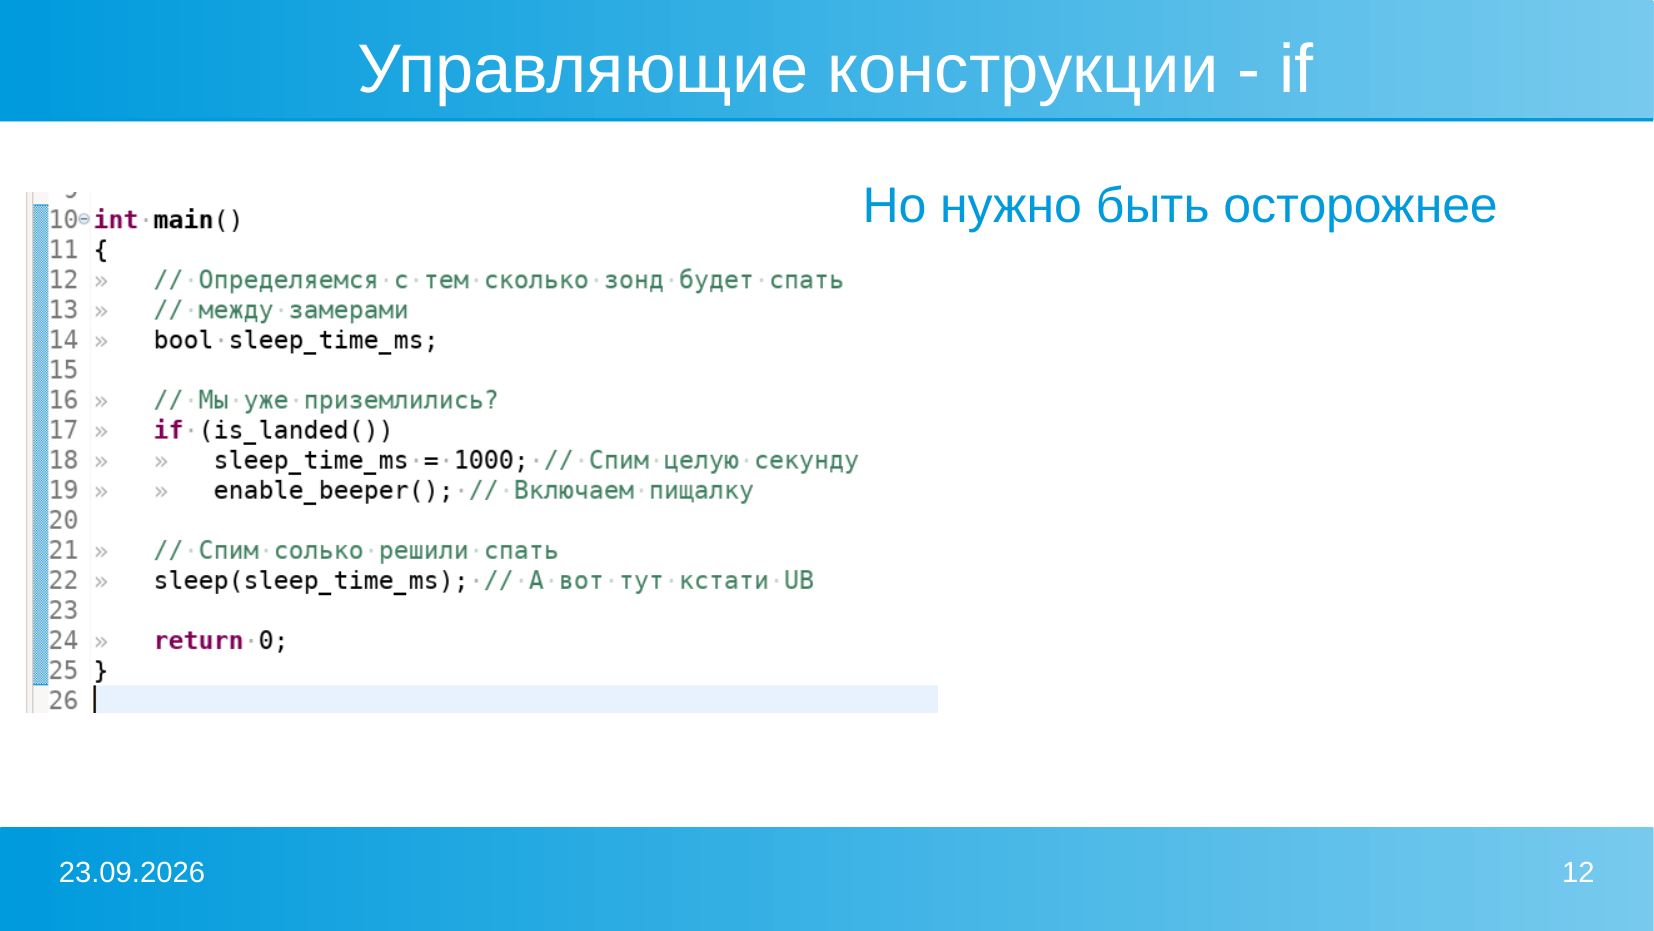

# Управляющие конструкции - if
Но нужно быть осторожнее
12